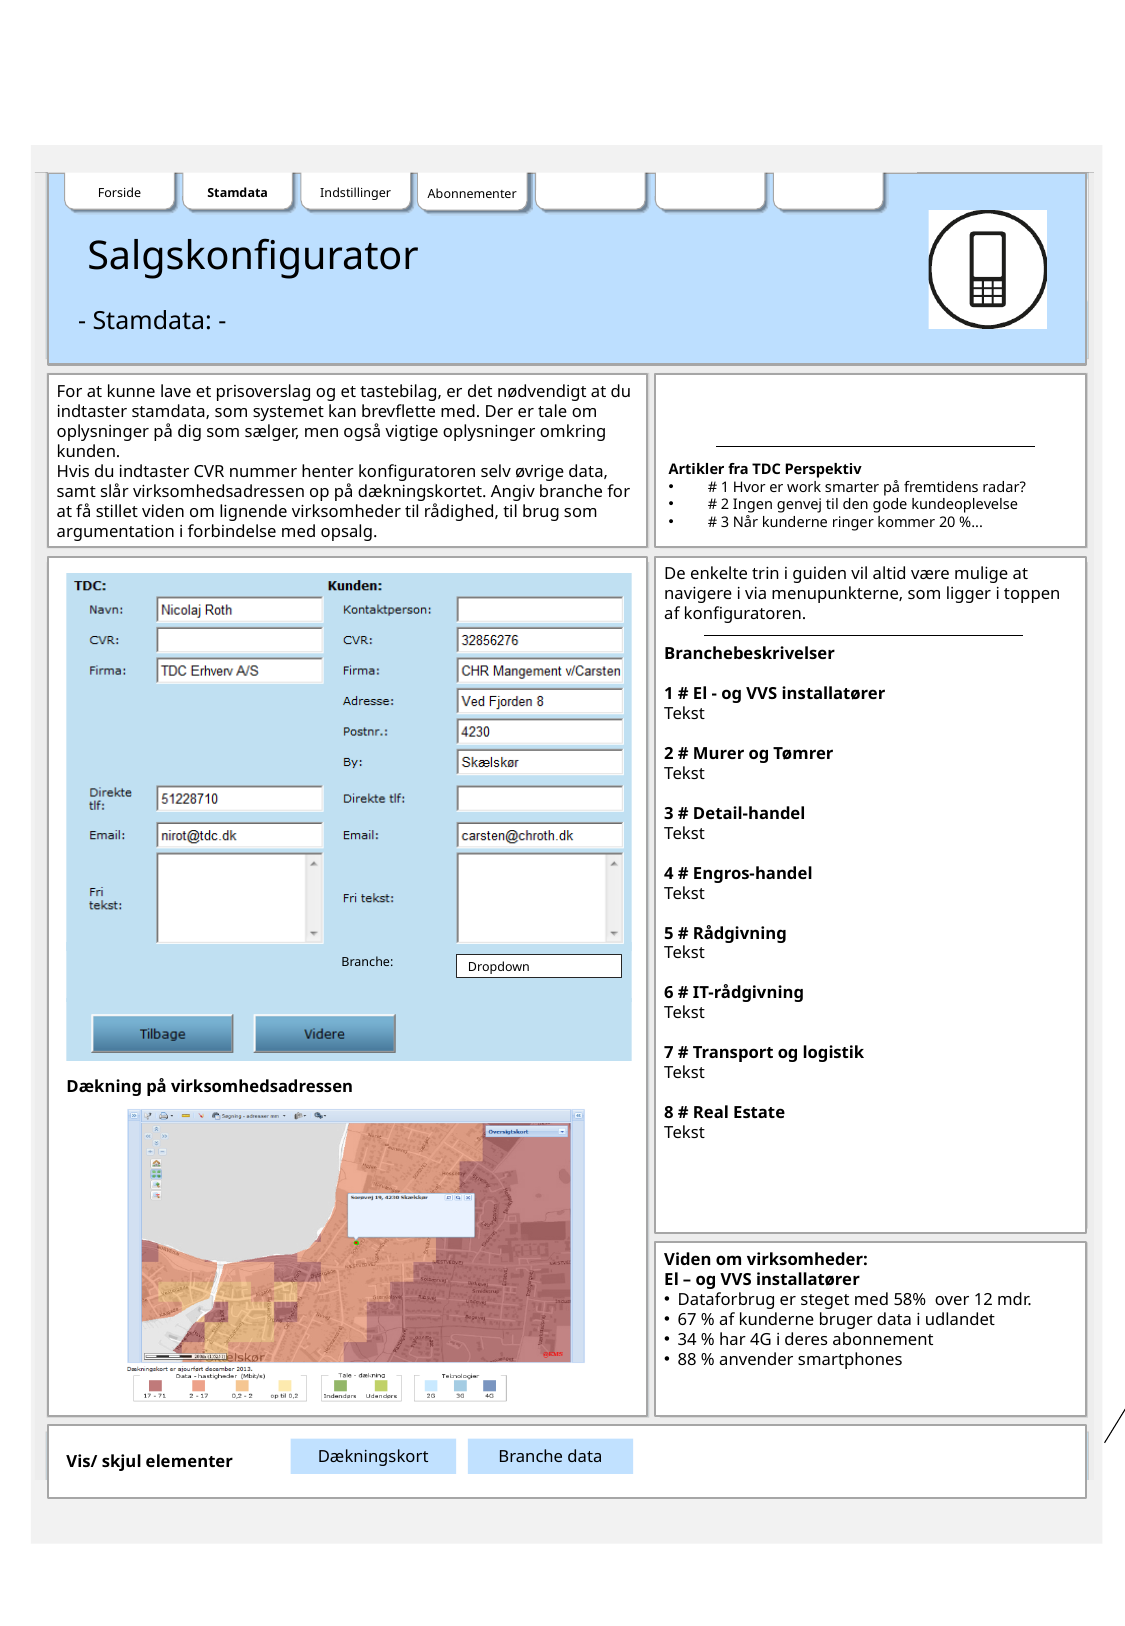

Link til top 3 artikler fra TDC Perspektiv (Ud fra tags) opdateres automatisk løbende gennem nedenstående kildekode: http://perspektiv.tdc.dk/category/losninger-produkter/omstillingslosning/
Hvis navn er for langt, forkortes det med ”…”
Vi bør afstemme, om perspektiv links skal være på alle sider?
Forside
Stamdata
Indstillinger
Løsning
Abonnementer
Salgskonfigurator
- Stamdata: -
For at kunne lave et prisoverslag og et tastebilag, er det nødvendigt at du indtaster stamdata, som systemet kan brevflette med. Der er tale om oplysninger på dig som sælger, men også vigtige oplysninger omkring kunden.
Hvis du indtaster CVR nummer henter konfiguratoren selv øvrige data, samt slår virksomhedsadressen op på dækningskortet. Angiv branche for at få stillet viden om lignende virksomheder til rådighed, til brug som argumentation i forbindelse med opsalg.
Artikler fra TDC Perspektiv
 # 1 Hvor er work smarter på fremtidens radar?
 # 2 Ingen genvej til den gode kundeoplevelse
 # 3 Når kunderne ringer kommer 20 %...
Branche opsalg udfyldes automatisk ud fra CVR nummer i ”brancheviden” database på samme server som konfigurator
Hvis kunden ikke kan branche bestemmes vælges der manuelt
De enkelte trin i guiden vil altid være mulige at navigere i via menupunkterne, som ligger i toppen af konfiguratoren.
Branchebeskrivelser
1 # El - og VVS installatører
Tekst
2 # Murer og Tømrer
Tekst
3 # Detail-handel
Tekst
4 # Engros-handel
Tekst
5 # Rådgivning
Tekst
6 # IT-rådgivning
Tekst
7 # Transport og logistik
Tekst
8 # Real Estate
Tekst
Branche-beskrivelser skal være dynamiske efter segment, da vi arbejder med 8 forskellige for hhv. SA, MA og LA. Styres ud fra log in.
Her angivet for SA. MALA tilgår!
Beskrivelser tilgår
 Branche:
Dropdown
TDC dækningskort over virksomheds-adresse samt mulighed for at søge på alternativ adresse
Dækning på virksomhedsadressen
Relevant viden (top 4) ud fra valgt branche.
8 x 3 brancher (segmentopdelt)
Vi bør afstemme, om brancheviden links skal være på alle sider?
Viden om virksomheder:
El – og VVS installatører
Dataforbrug er steget med 58% over 12 mdr.
67 % af kunderne bruger data i udlandet
34 % har 4G i deres abonnement
88 % anvender smartphones
Indstillinger der angiver om elementerne skal vises eller skjules
Dækningskort
Branche data
Vis/ skjul elementer
Tilføj titel i sidehoved / sidefod